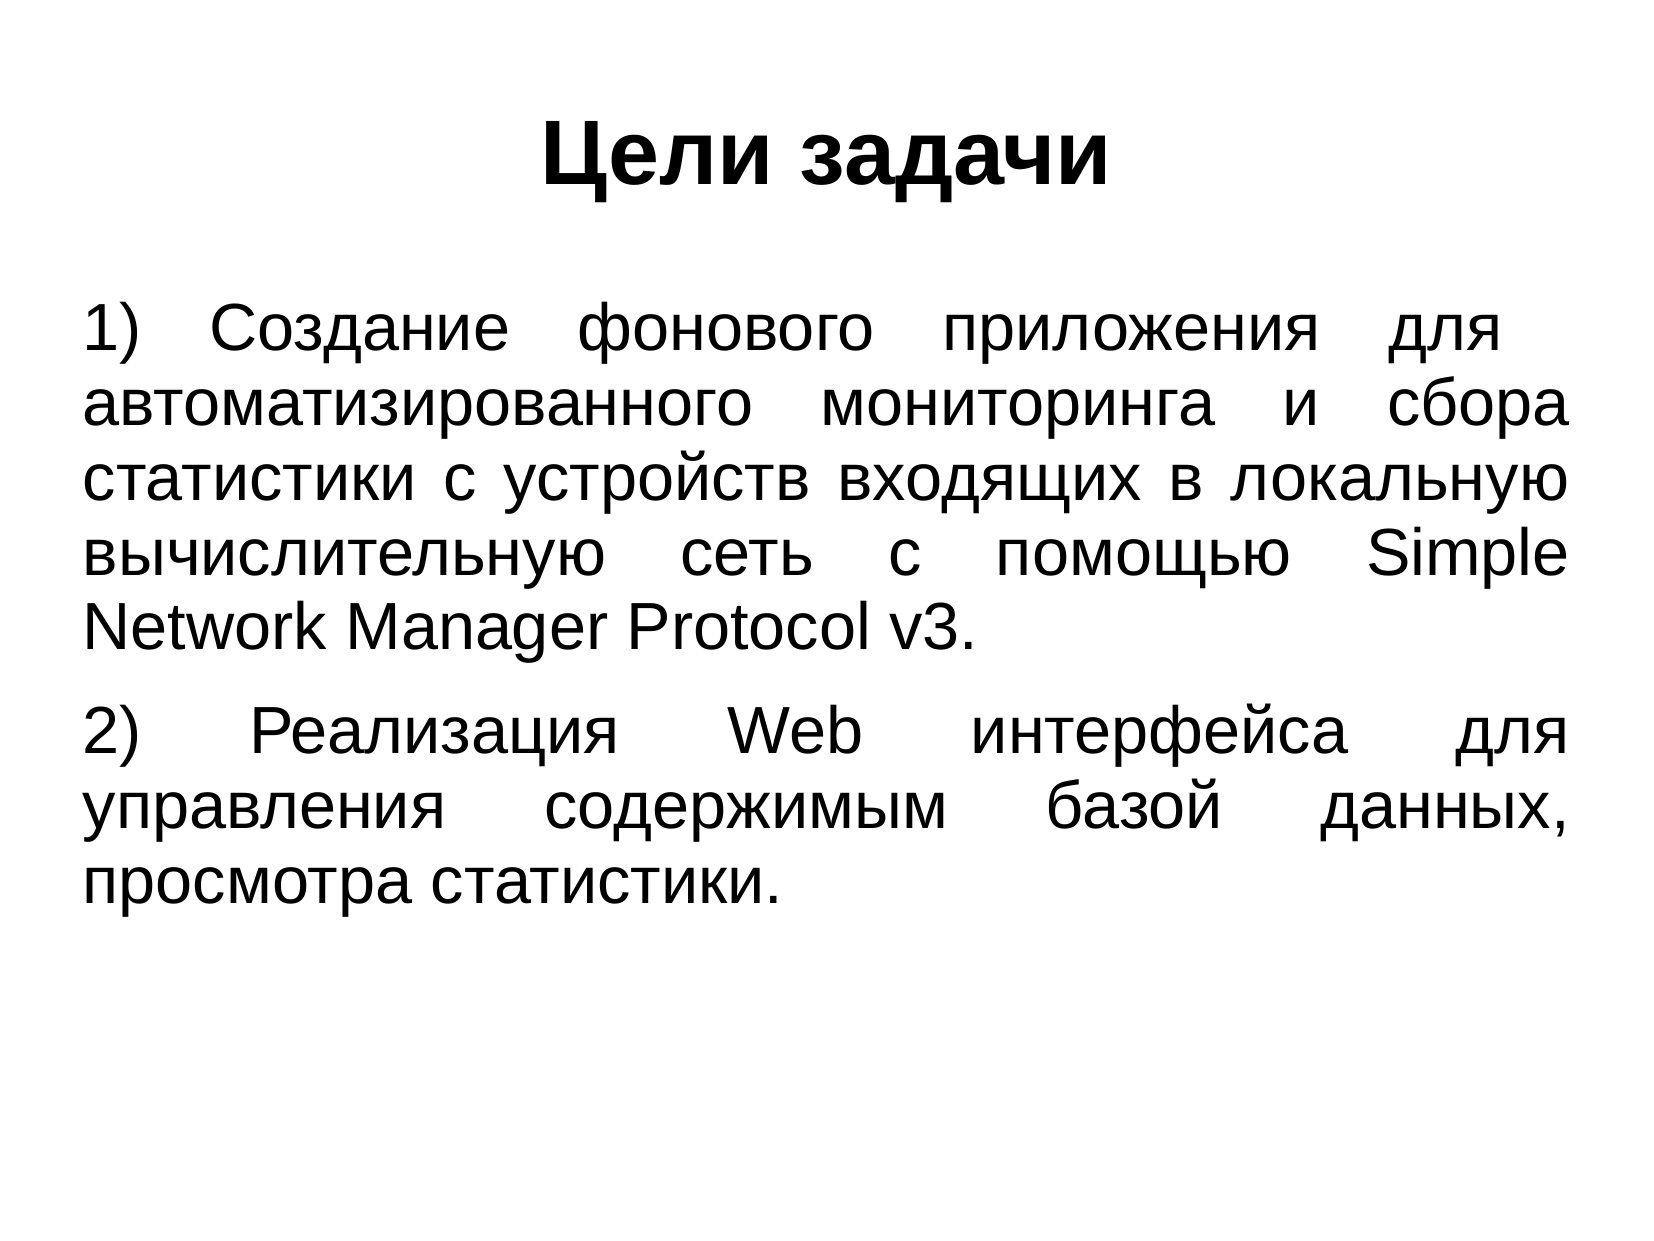

# Цели задачи
1) Создание фонового приложения для автоматизированного мониторинга и сбора статистики с устройств входящих в локальную вычислительную сеть с помощью Simple Network Manager Protocol v3.
2) Реализация Web интерфейса для управления содержимым базой данных, просмотра статистики.